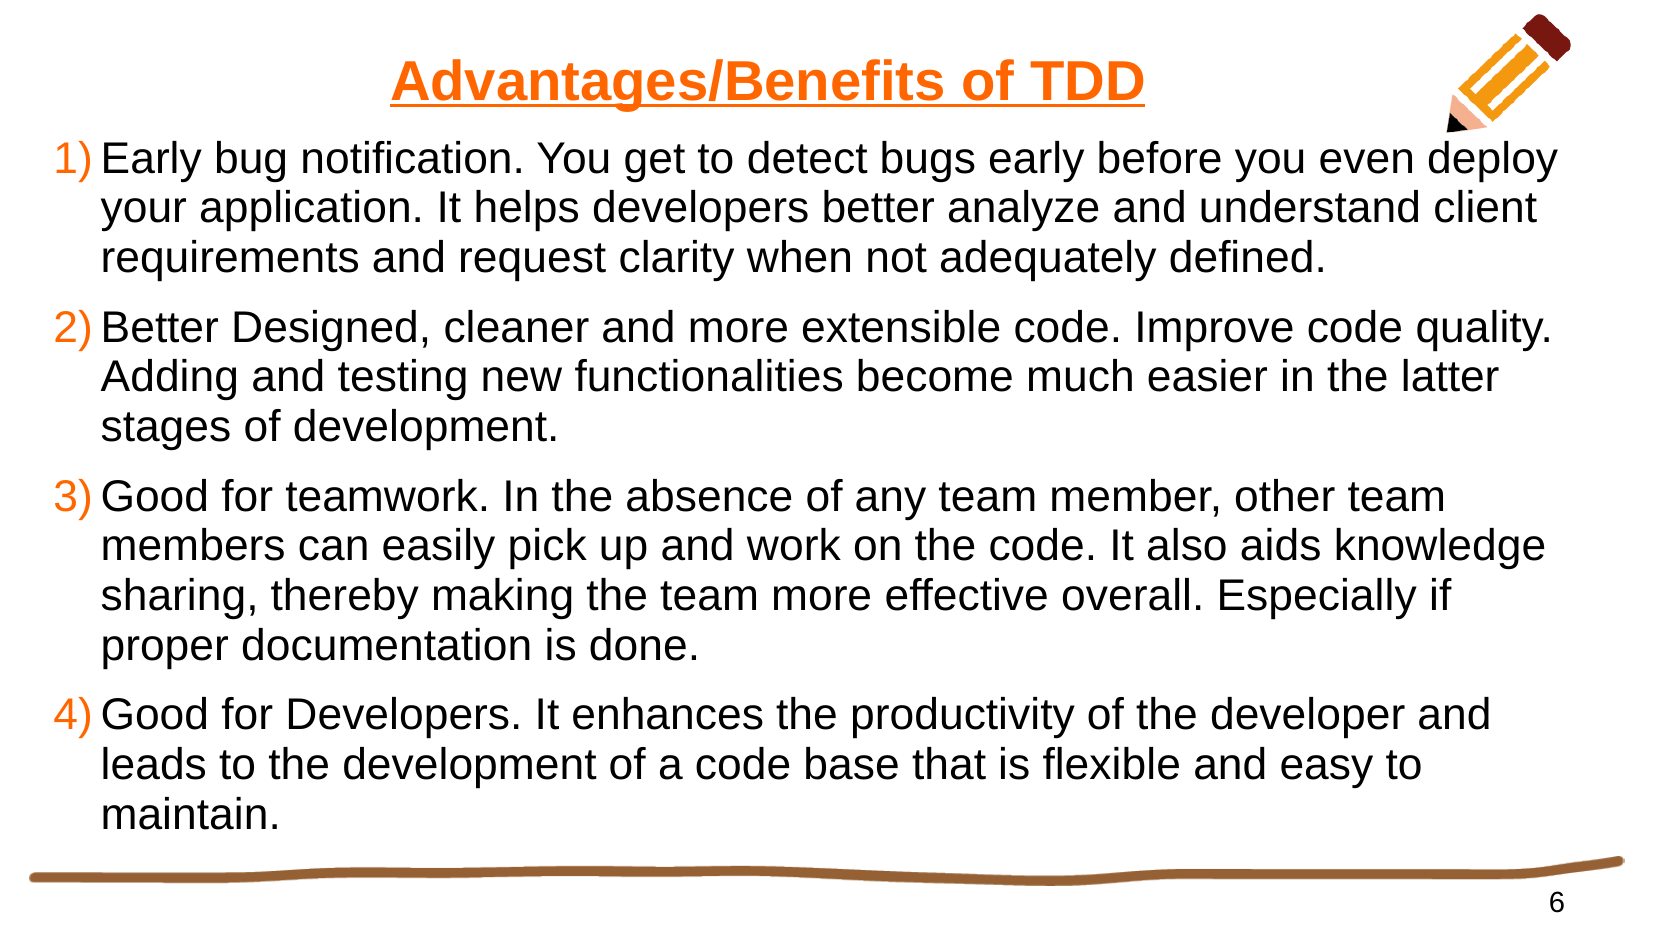

# Advantages/Benefits of TDD
Early bug notification. You get to detect bugs early before you even deploy your application. It helps developers better analyze and understand client requirements and request clarity when not adequately defined.
Better Designed, cleaner and more extensible code. Improve code quality. Adding and testing new functionalities become much easier in the latter stages of development.
Good for teamwork. In the absence of any team member, other team members can easily pick up and work on the code. It also aids knowledge sharing, thereby making the team more effective overall. Especially if proper documentation is done.
Good for Developers. It enhances the productivity of the developer and leads to the development of a code base that is flexible and easy to maintain.
6